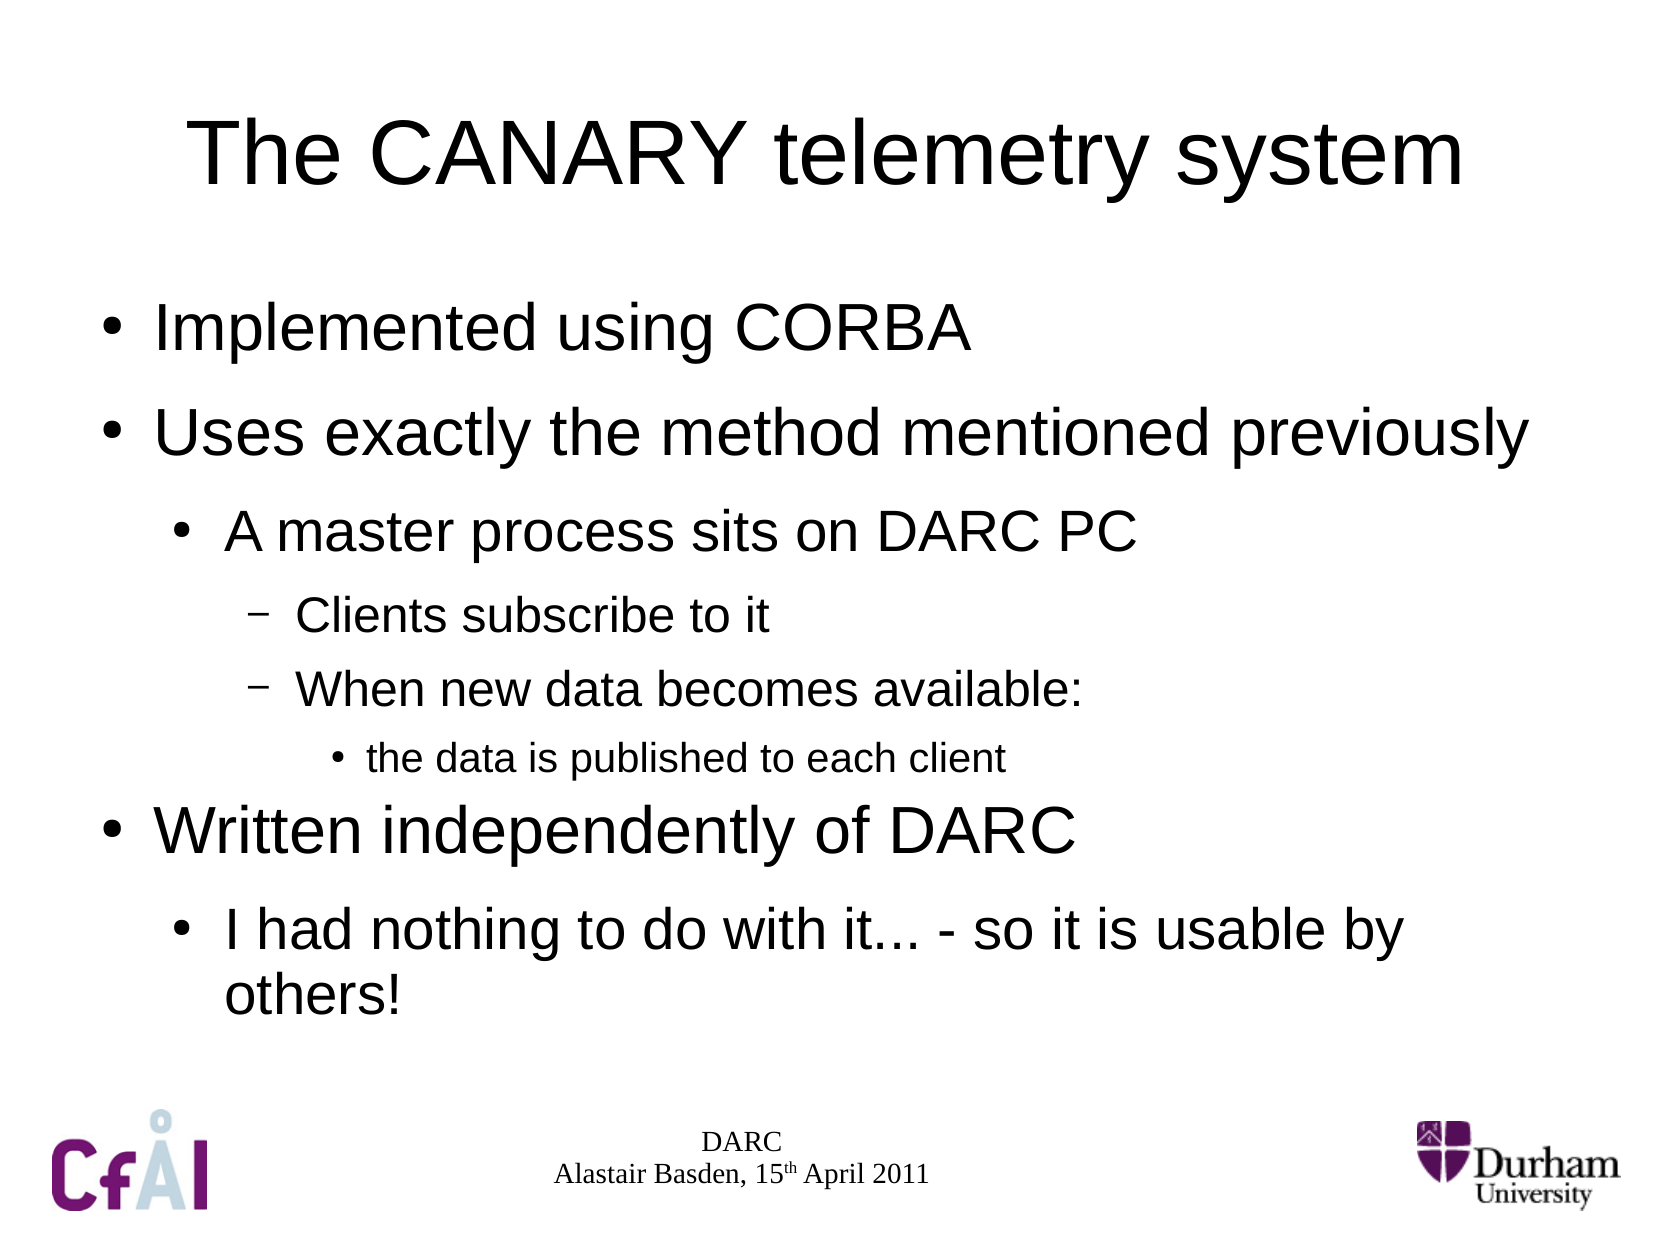

# The CANARY telemetry system
Implemented using CORBA
Uses exactly the method mentioned previously
A master process sits on DARC PC
Clients subscribe to it
When new data becomes available:
the data is published to each client
Written independently of DARC
I had nothing to do with it... - so it is usable by others!